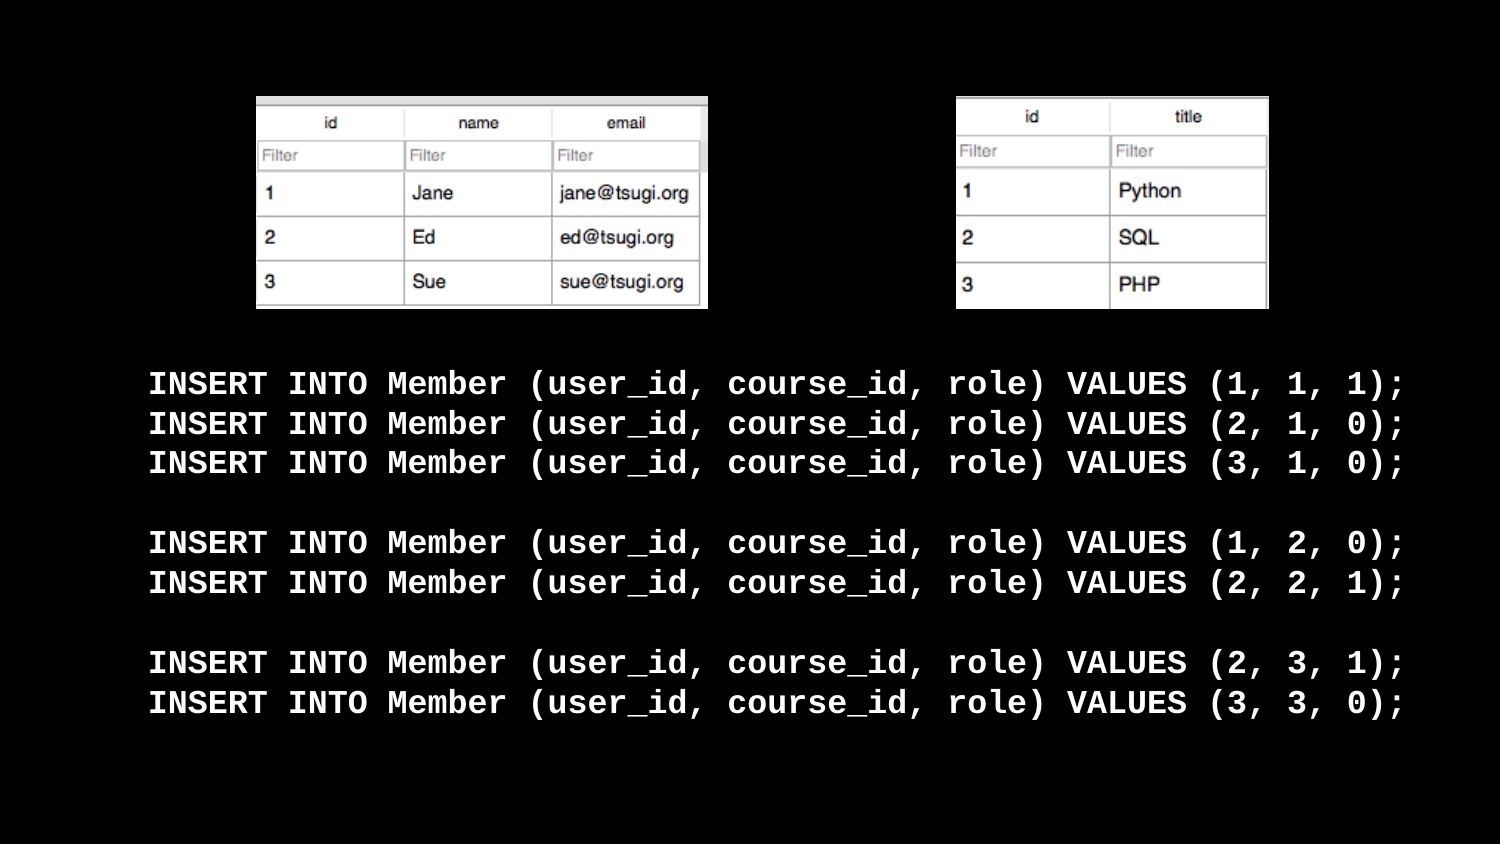

INSERT INTO Member (user_id, course_id, role) VALUES (1, 1, 1);
INSERT INTO Member (user_id, course_id, role) VALUES (2, 1, 0);
INSERT INTO Member (user_id, course_id, role) VALUES (3, 1, 0);
INSERT INTO Member (user_id, course_id, role) VALUES (1, 2, 0);
INSERT INTO Member (user_id, course_id, role) VALUES (2, 2, 1);
INSERT INTO Member (user_id, course_id, role) VALUES (2, 3, 1);
INSERT INTO Member (user_id, course_id, role) VALUES (3, 3, 0);